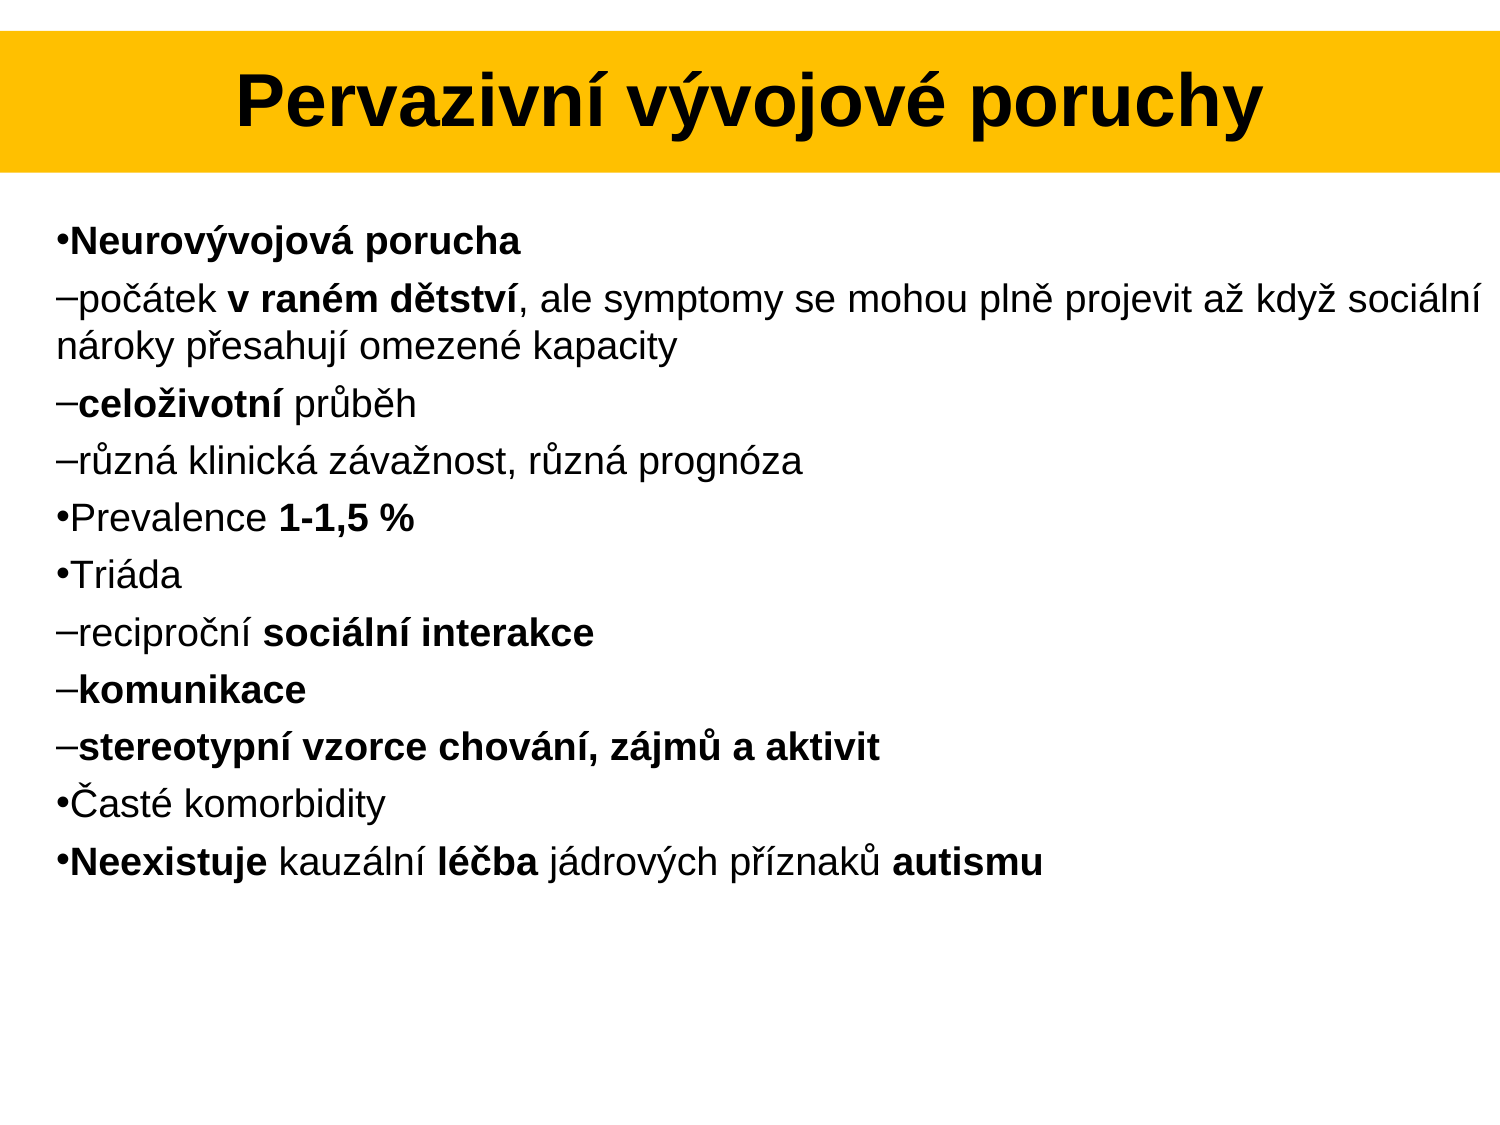

# Pervazivní vývojové poruchy
Neurovývojová porucha
počátek v raném dětství, ale symptomy se mohou plně projevit až když sociální nároky přesahují omezené kapacity
celoživotní průběh
různá klinická závažnost, různá prognóza
Prevalence 1-1,5 %
Triáda
reciproční sociální interakce
komunikace
stereotypní vzorce chování, zájmů a aktivit
Časté komorbidity
Neexistuje kauzální léčba jádrových příznaků autismu